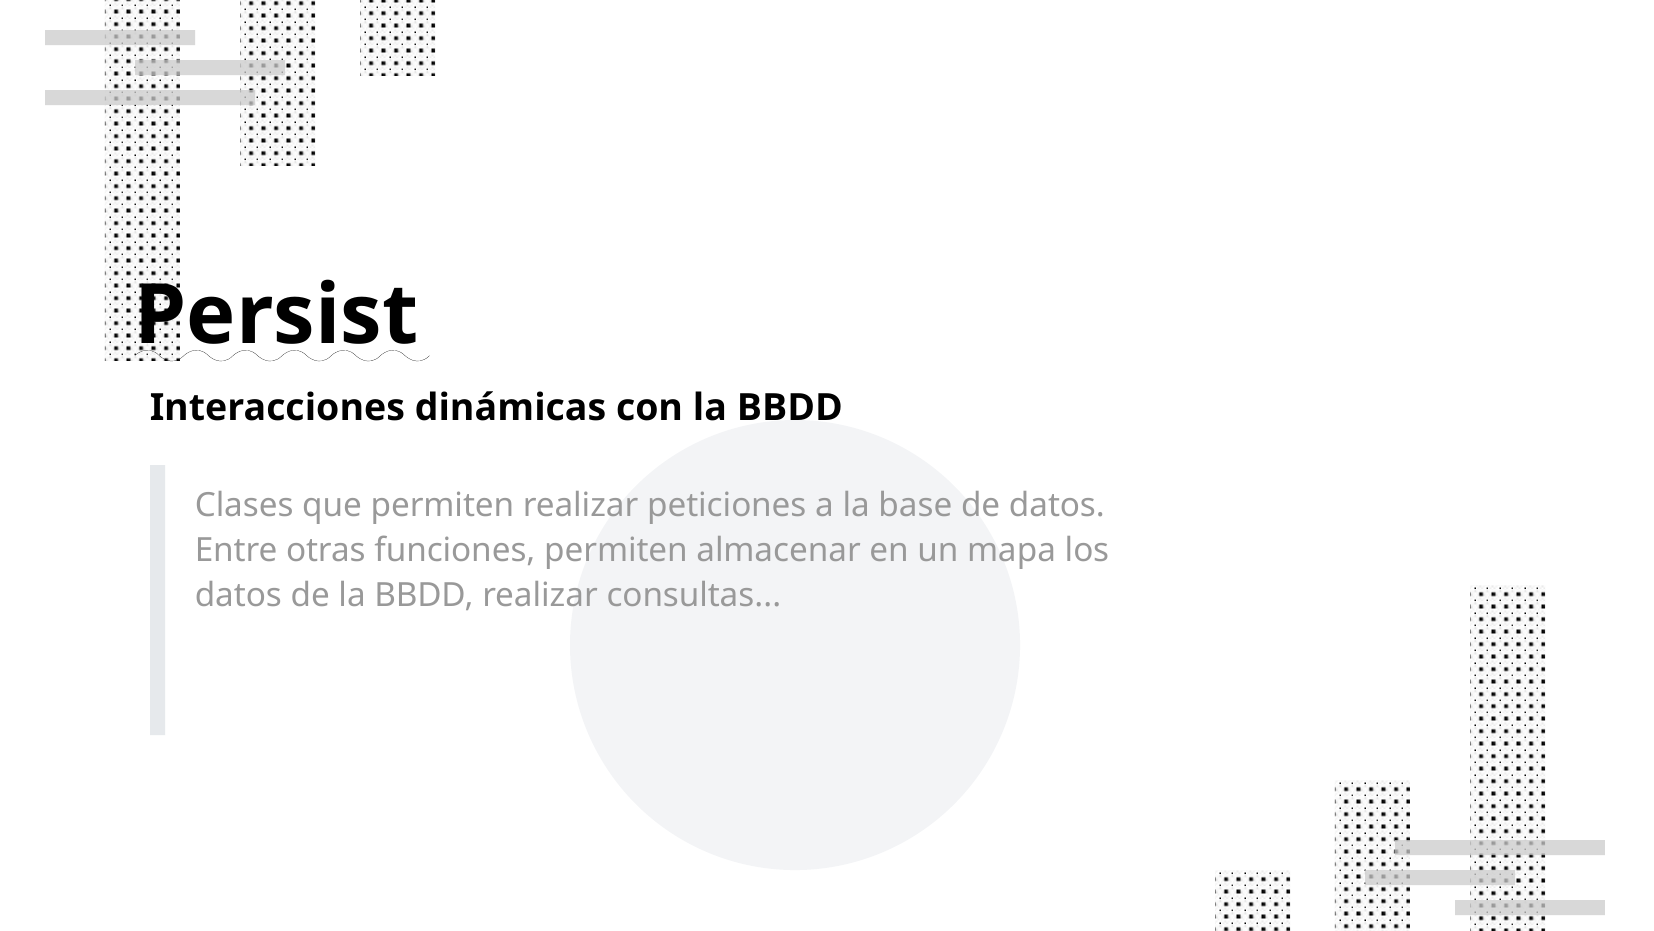

Persist
Interacciones dinámicas con la BBDD
Clases que permiten realizar peticiones a la base de datos. Entre otras funciones, permiten almacenar en un mapa los datos de la BBDD, realizar consultas...